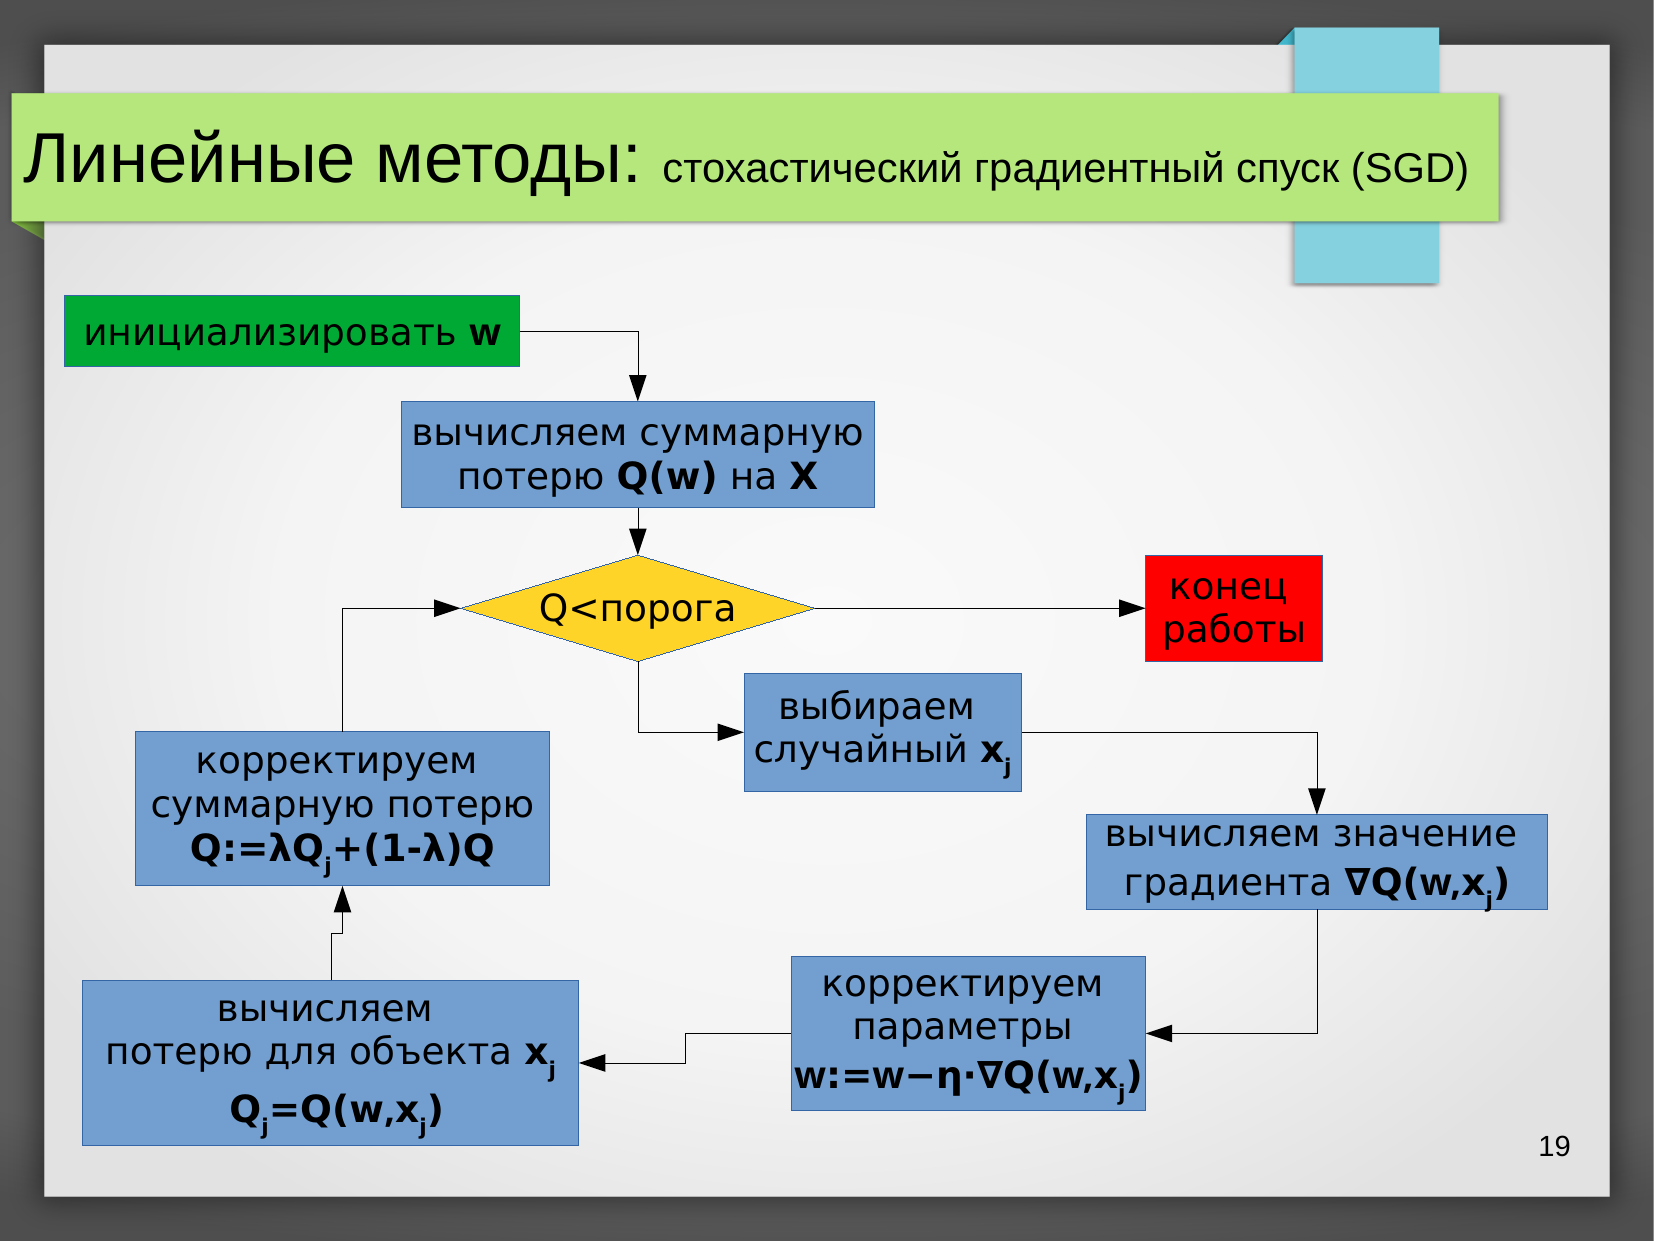

# Линейные методы: стохастический градиентный спуск (SGD)
инициализировать w
вычисляем суммарную
потерю Q(w) на X
Q<порога
конец
работы
выбираем
случайный xj
корректируем
суммарную потерю
Q:=λQj+(1-λ)Q
вычисляем значение
градиента ∇Q(w,xj)
корректируем
параметры
w:=w−η⋅∇Q(w,xj)
вычисляем
потерю для объекта xj
 Qj=Q(w,xj)
19